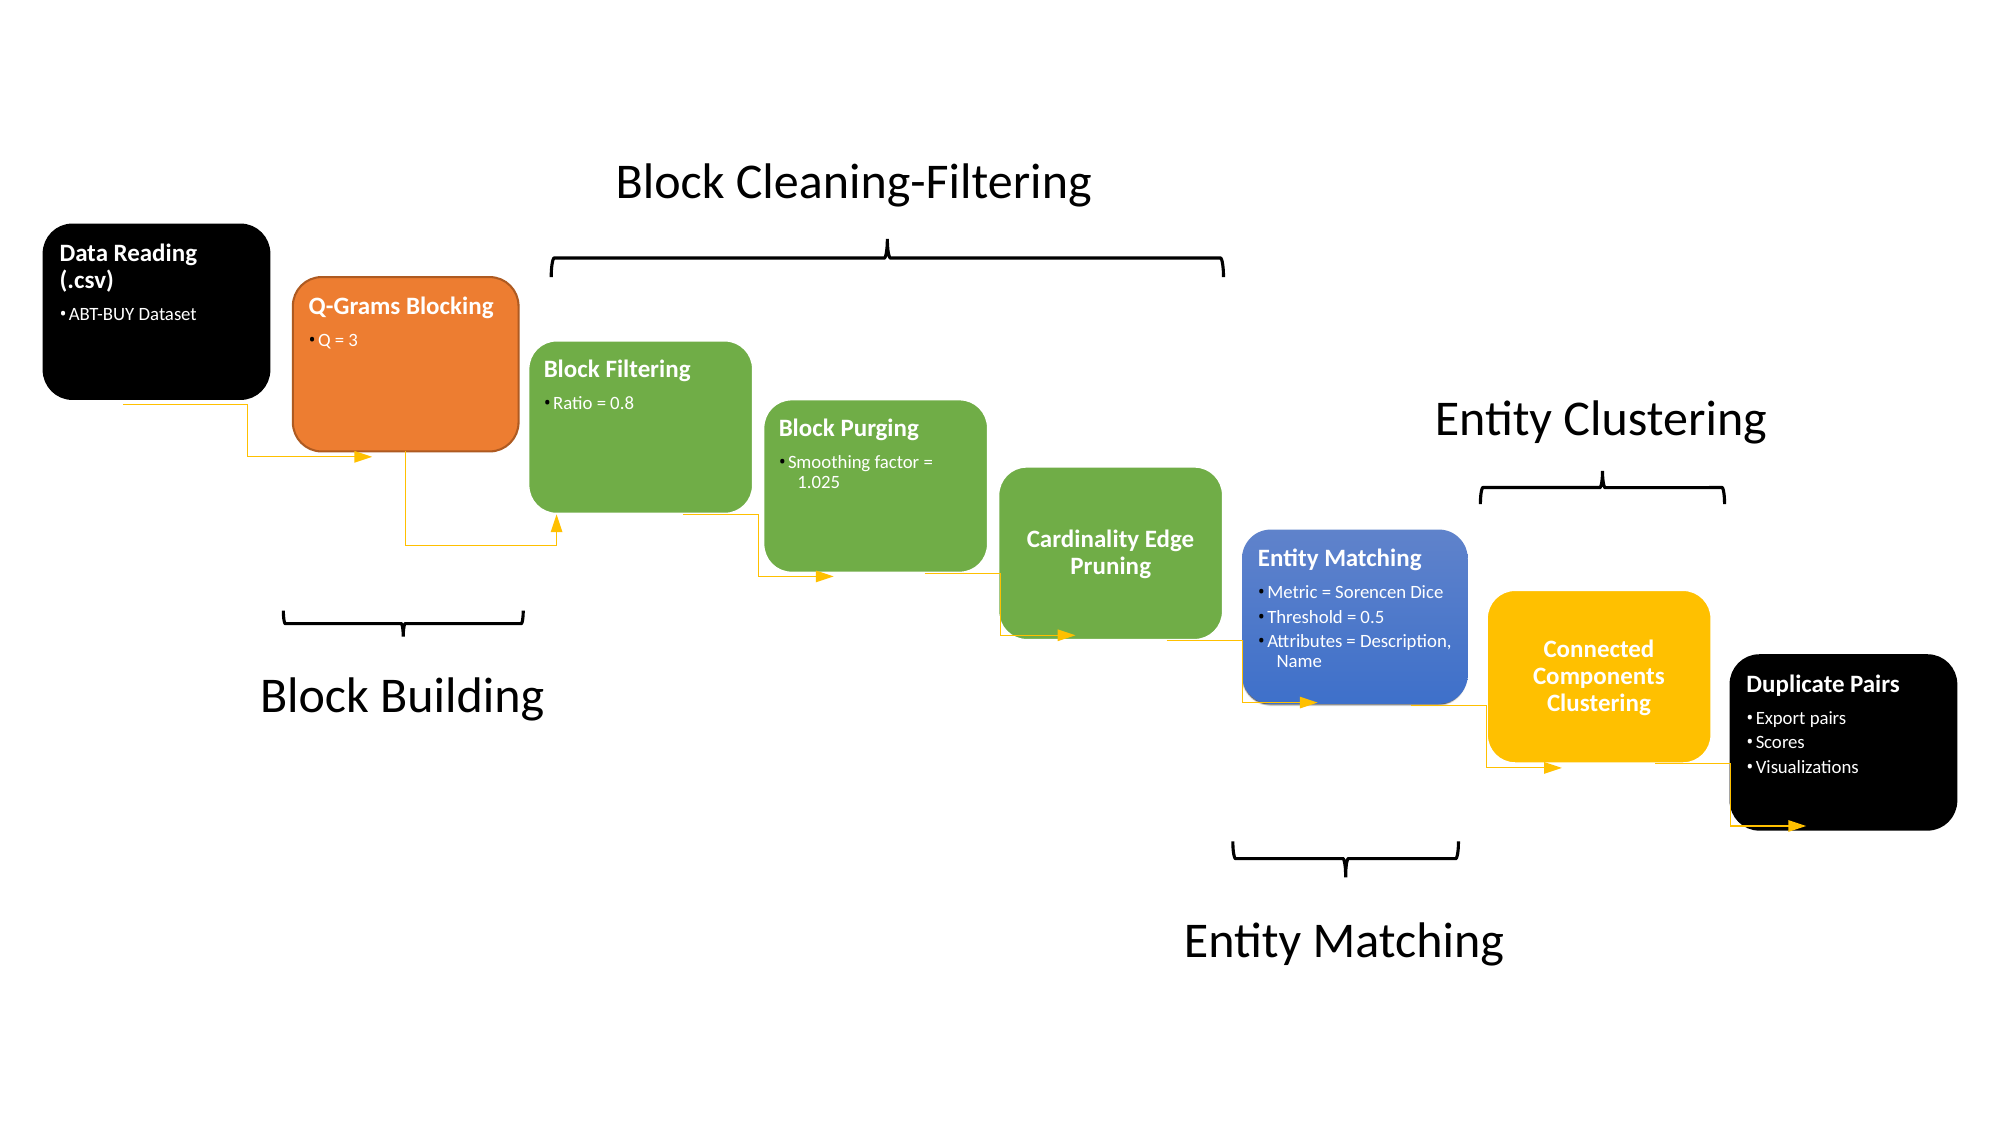

Block Cleaning-Filtering
Data Reading (.csv)
ABT-BUY Dataset
Q-Grams Blocking
Q = 3
Block Filtering
Ratio = 0.8
Block Purging
Smoothing factor = 1.025
Cardinality Edge Pruning
Entity Matching
Metric = Sorencen Dice
Threshold = 0.5
Attributes = Description, Name
Connected Components Clustering
Duplicate Pairs
Export pairs
Scores
Visualizations
Entity Clustering
Block Building
Entity Matching